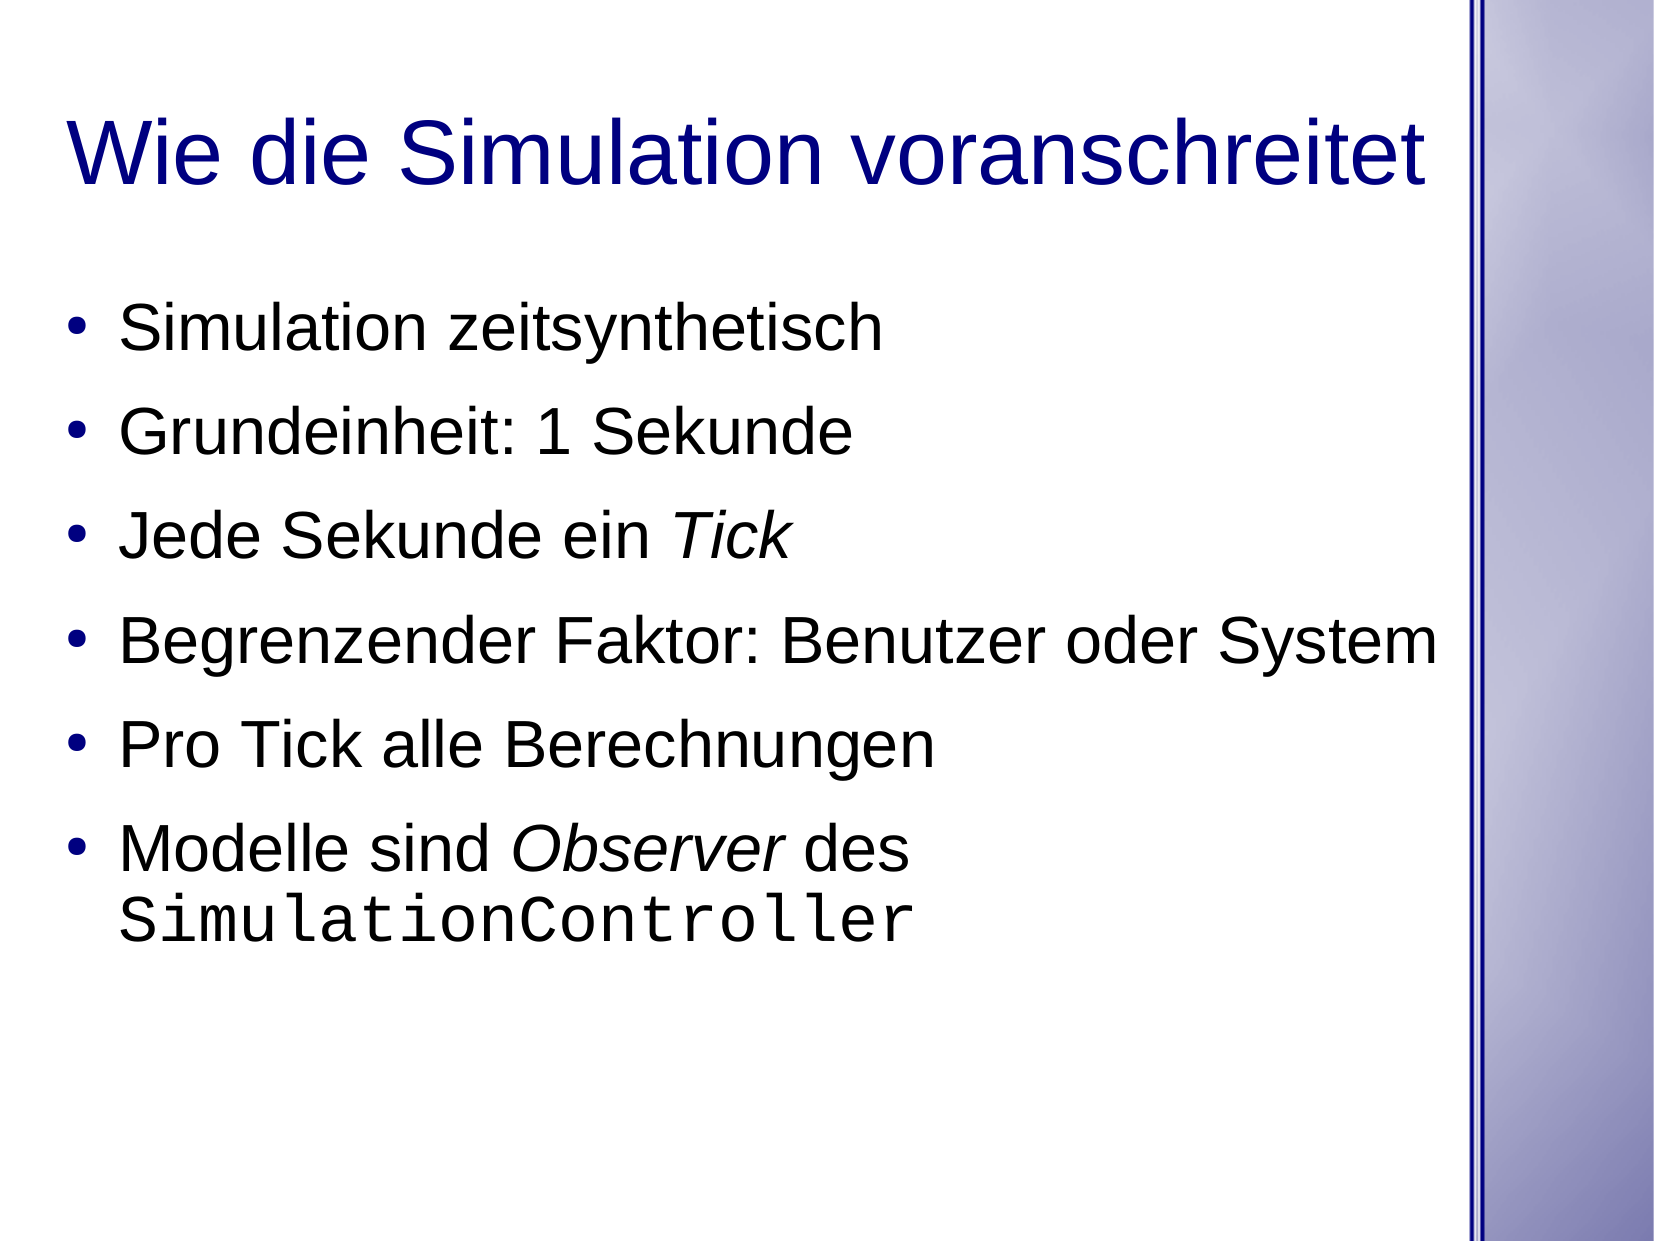

# Wie die Simulation voranschreitet
Simulation zeitsynthetisch
Grundeinheit: 1 Sekunde
Jede Sekunde ein Tick
Begrenzender Faktor: Benutzer oder System
Pro Tick alle Berechnungen
Modelle sind Observer des SimulationController